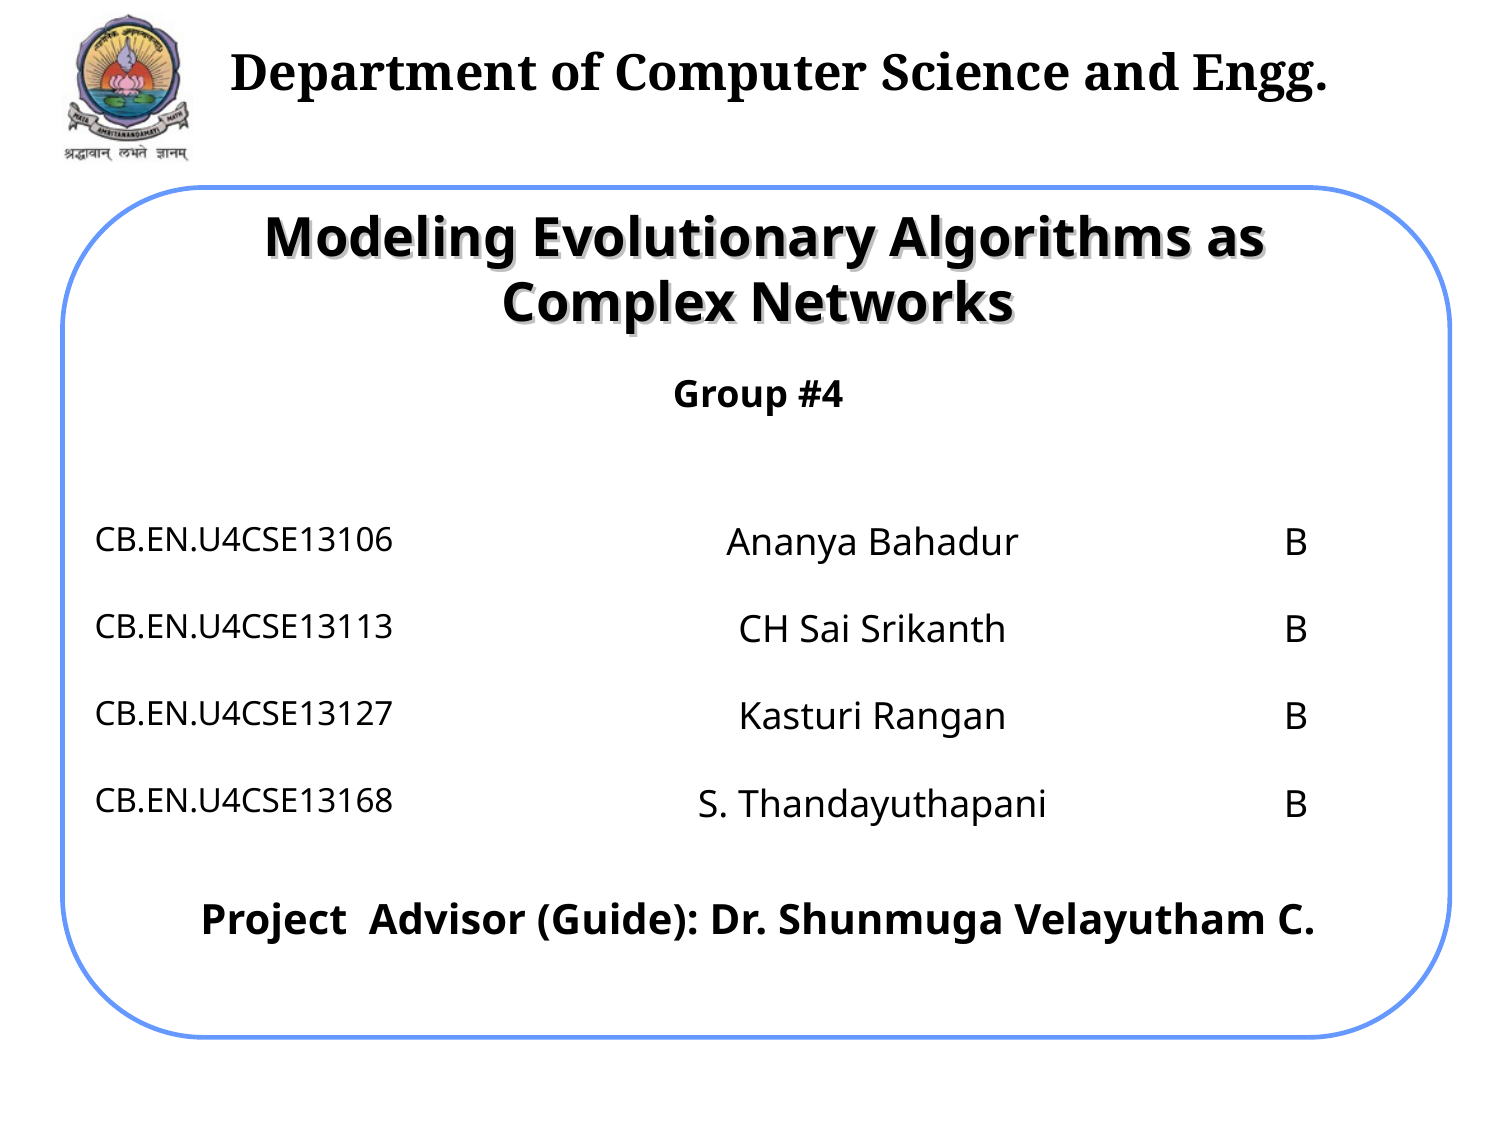

Department of Computer Science and Engg.
 Modeling Evolutionary Algorithms as Complex Networks
Group #4
Project Advisor (Guide): Dr. Shunmuga Velayutham C.
| CB.EN.U4CSE13106 | Ananya Bahadur | B |
| --- | --- | --- |
| CB.EN.U4CSE13113 | CH Sai Srikanth | B |
| CB.EN.U4CSE13127 | Kasturi Rangan | B |
| CB.EN.U4CSE13168 | S. Thandayuthapani | B |